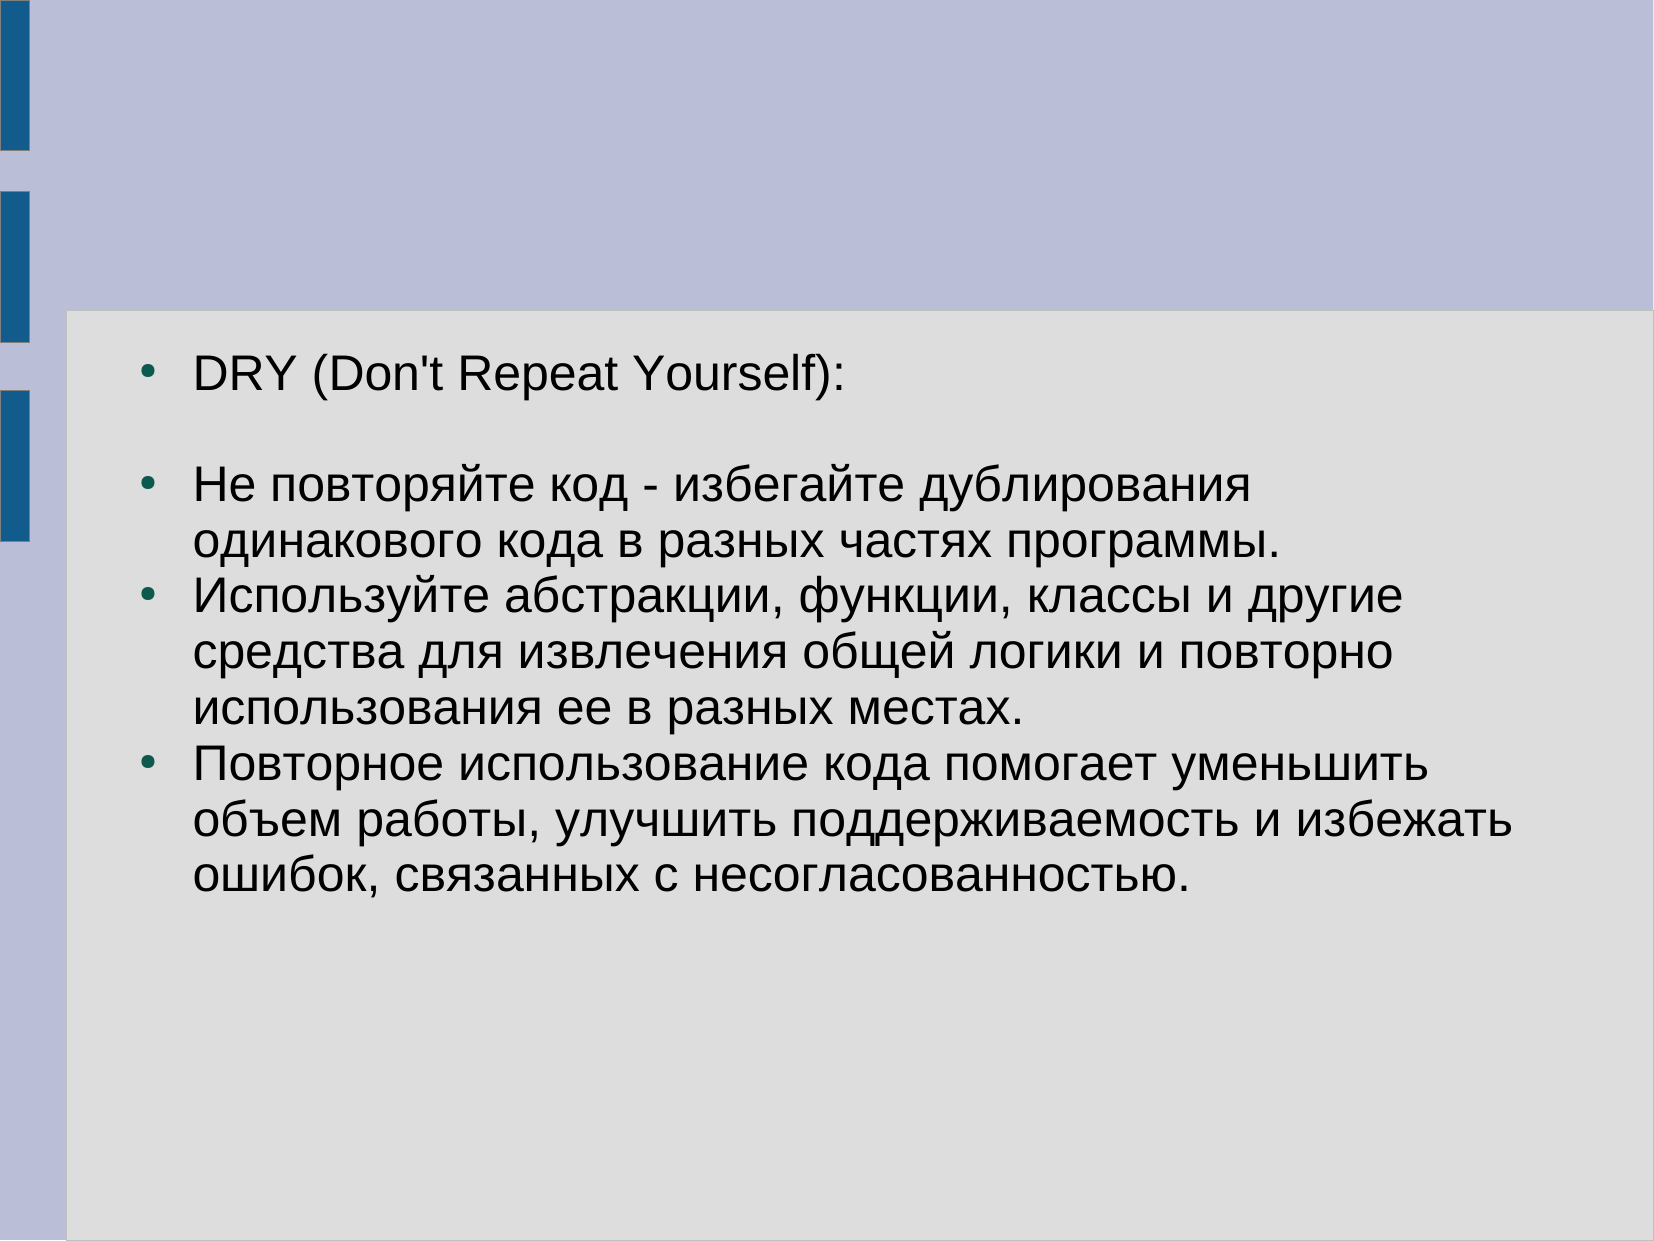

#
DRY (Don't Repeat Yourself):
Не повторяйте код - избегайте дублирования одинакового кода в разных частях программы.
Используйте абстракции, функции, классы и другие средства для извлечения общей логики и повторно использования ее в разных местах.
Повторное использование кода помогает уменьшить объем работы, улучшить поддерживаемость и избежать ошибок, связанных с несогласованностью.